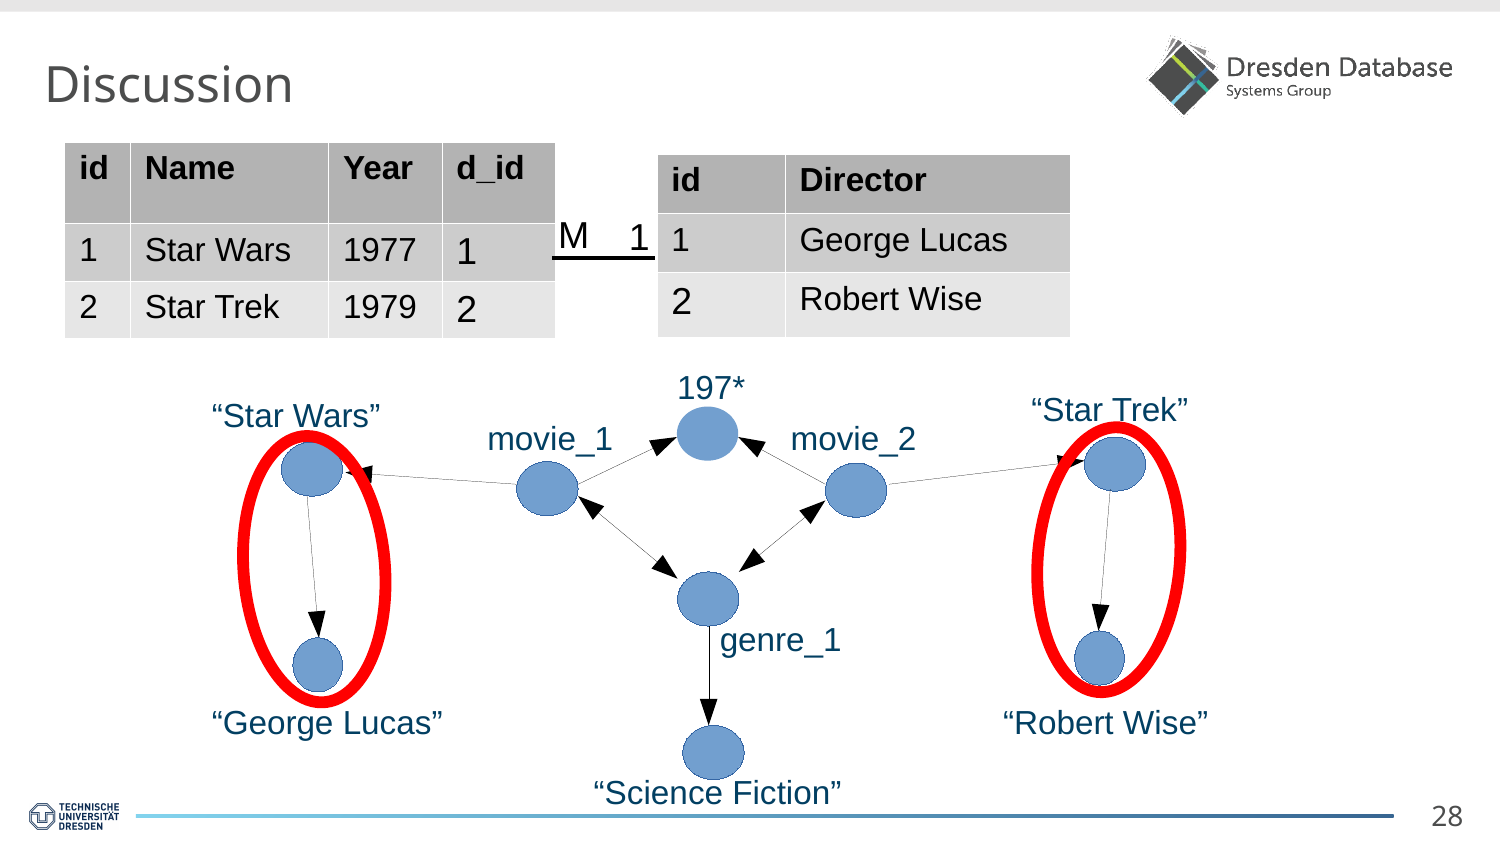

# Discussion
| id | Name | Year | d\_id |
| --- | --- | --- | --- |
| 1 | Star Wars | 1977 | 1 |
| 2 | Star Trek | 1979 | 2 |
| id | Director |
| --- | --- |
| 1 | George Lucas |
| 2 | Robert Wise |
M
1
197*
“Star Trek”
“Star Wars”
movie_1
movie_2
genre_1
“George Lucas”
“Robert Wise”
“Science Fiction”